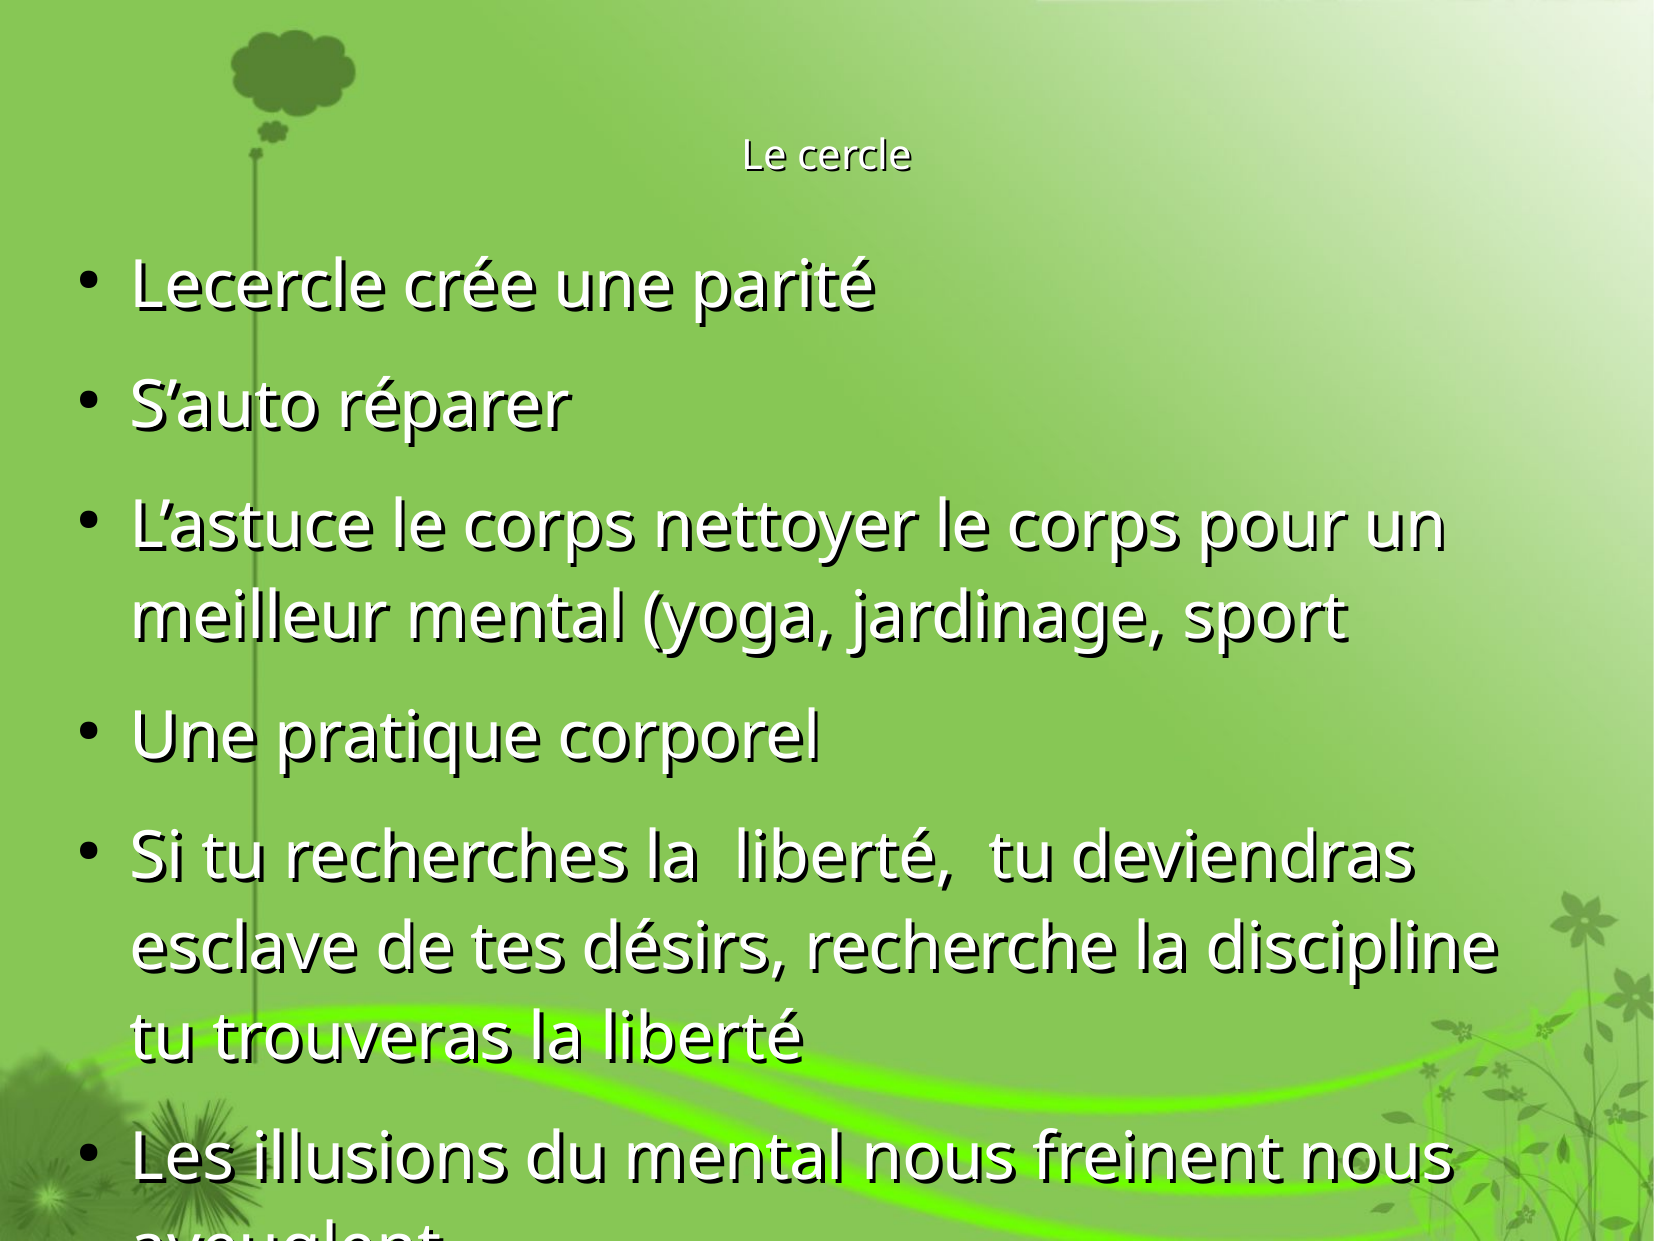

# Le cercle
Lecercle crée une parité
S’auto réparer
L’astuce le corps nettoyer le corps pour un meilleur mental (yoga, jardinage, sport
Une pratique corporel
Si tu recherches la liberté, tu deviendras esclave de tes désirs, recherche la discipline tu trouveras la liberté
Les illusions du mental nous freinent nous aveuglent
l’horizontalité du corps des yeux des épaules